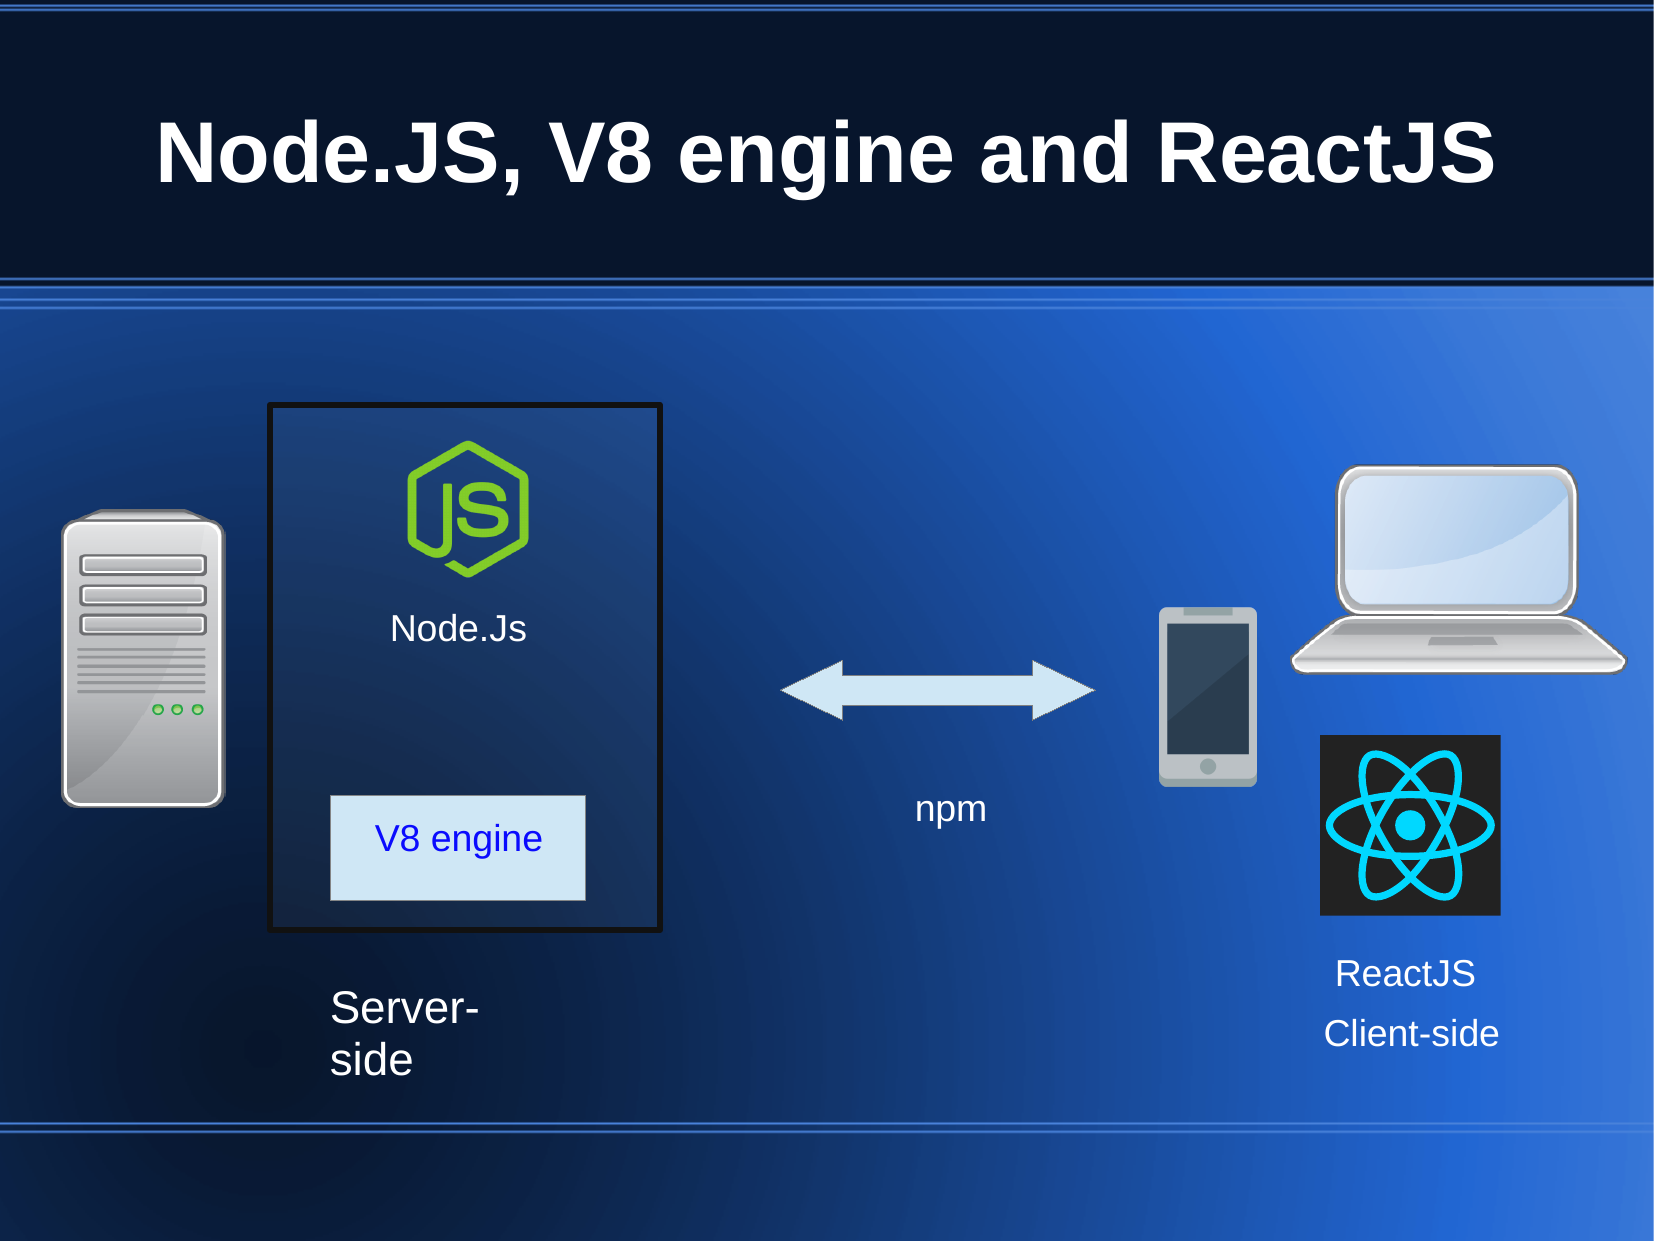

# Node.JS, V8 engine and ReactJS
Node.Js
npm
V8 engine
ReactJS
Server-side
Client-side